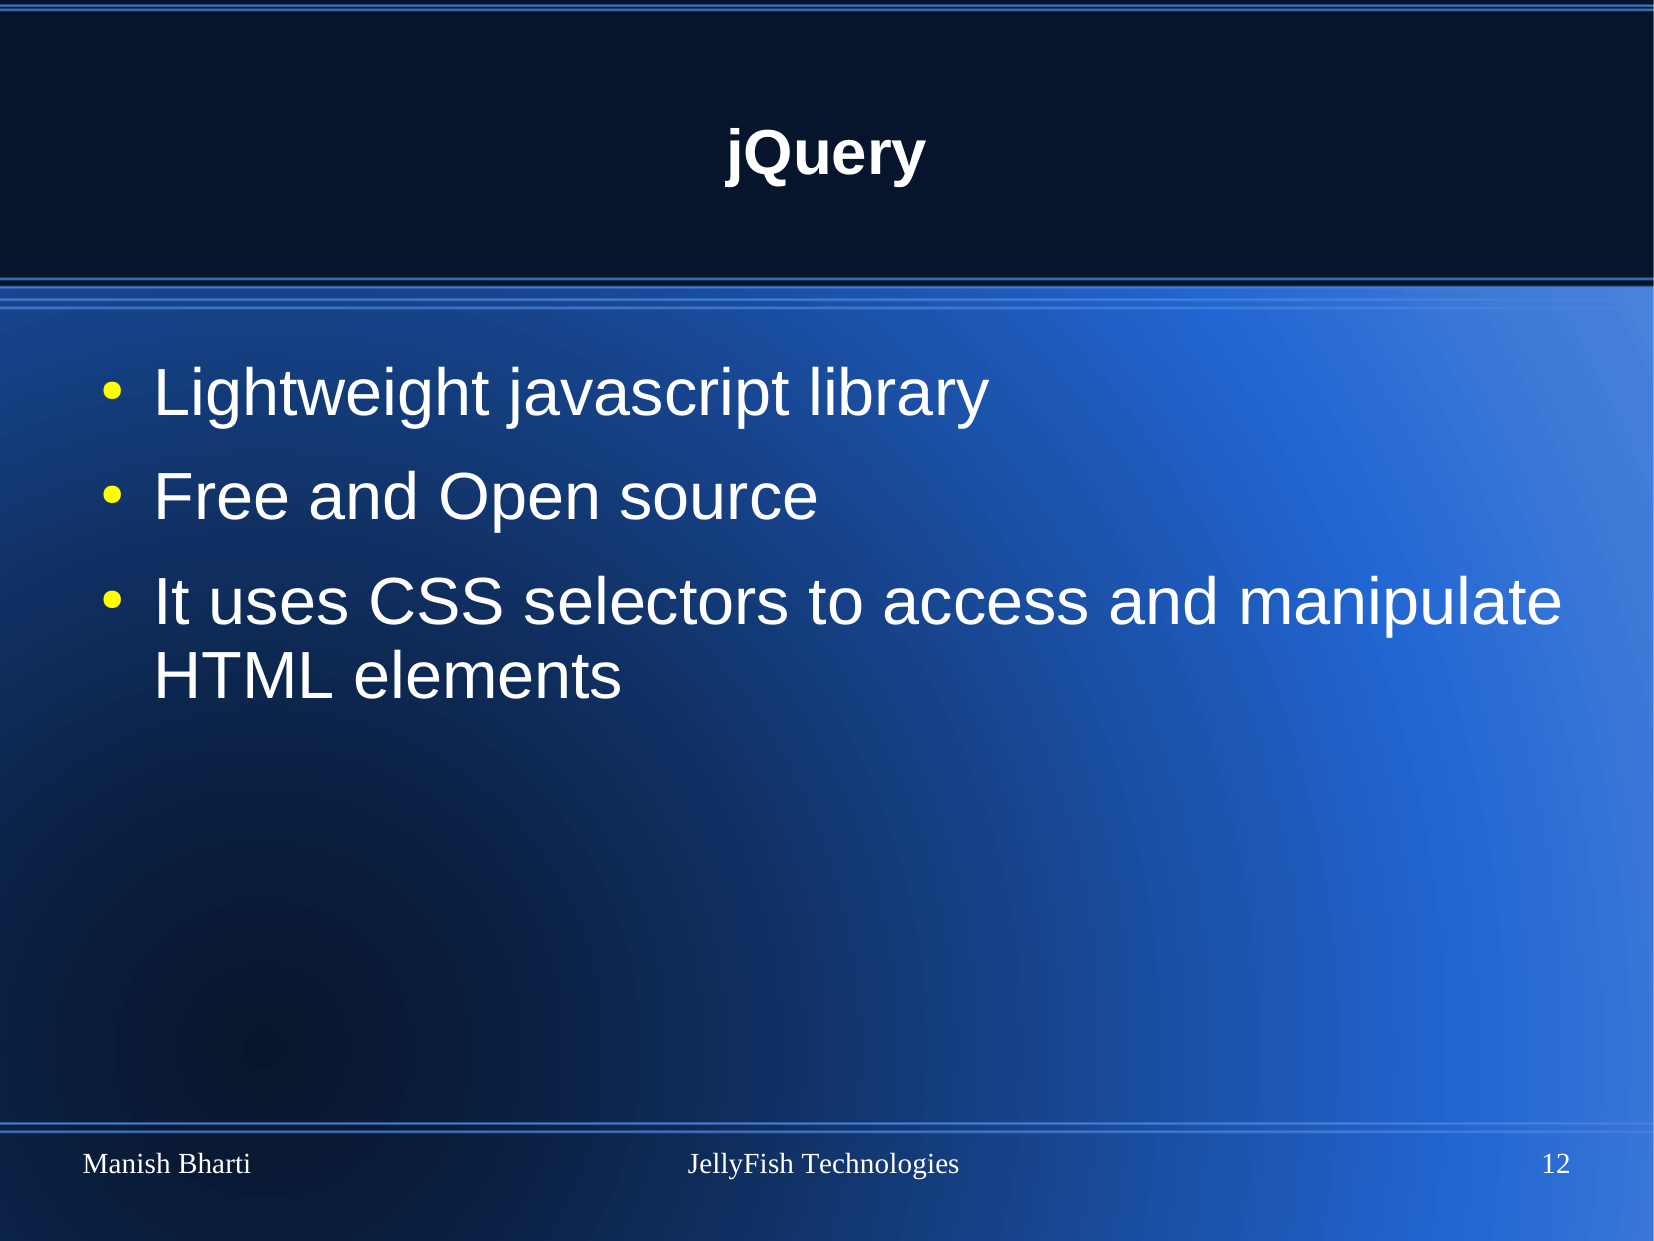

# jQuery
Lightweight javascript library
Free and Open source
It uses CSS selectors to access and manipulate HTML elements
Manish Bharti
JellyFish Technologies
12